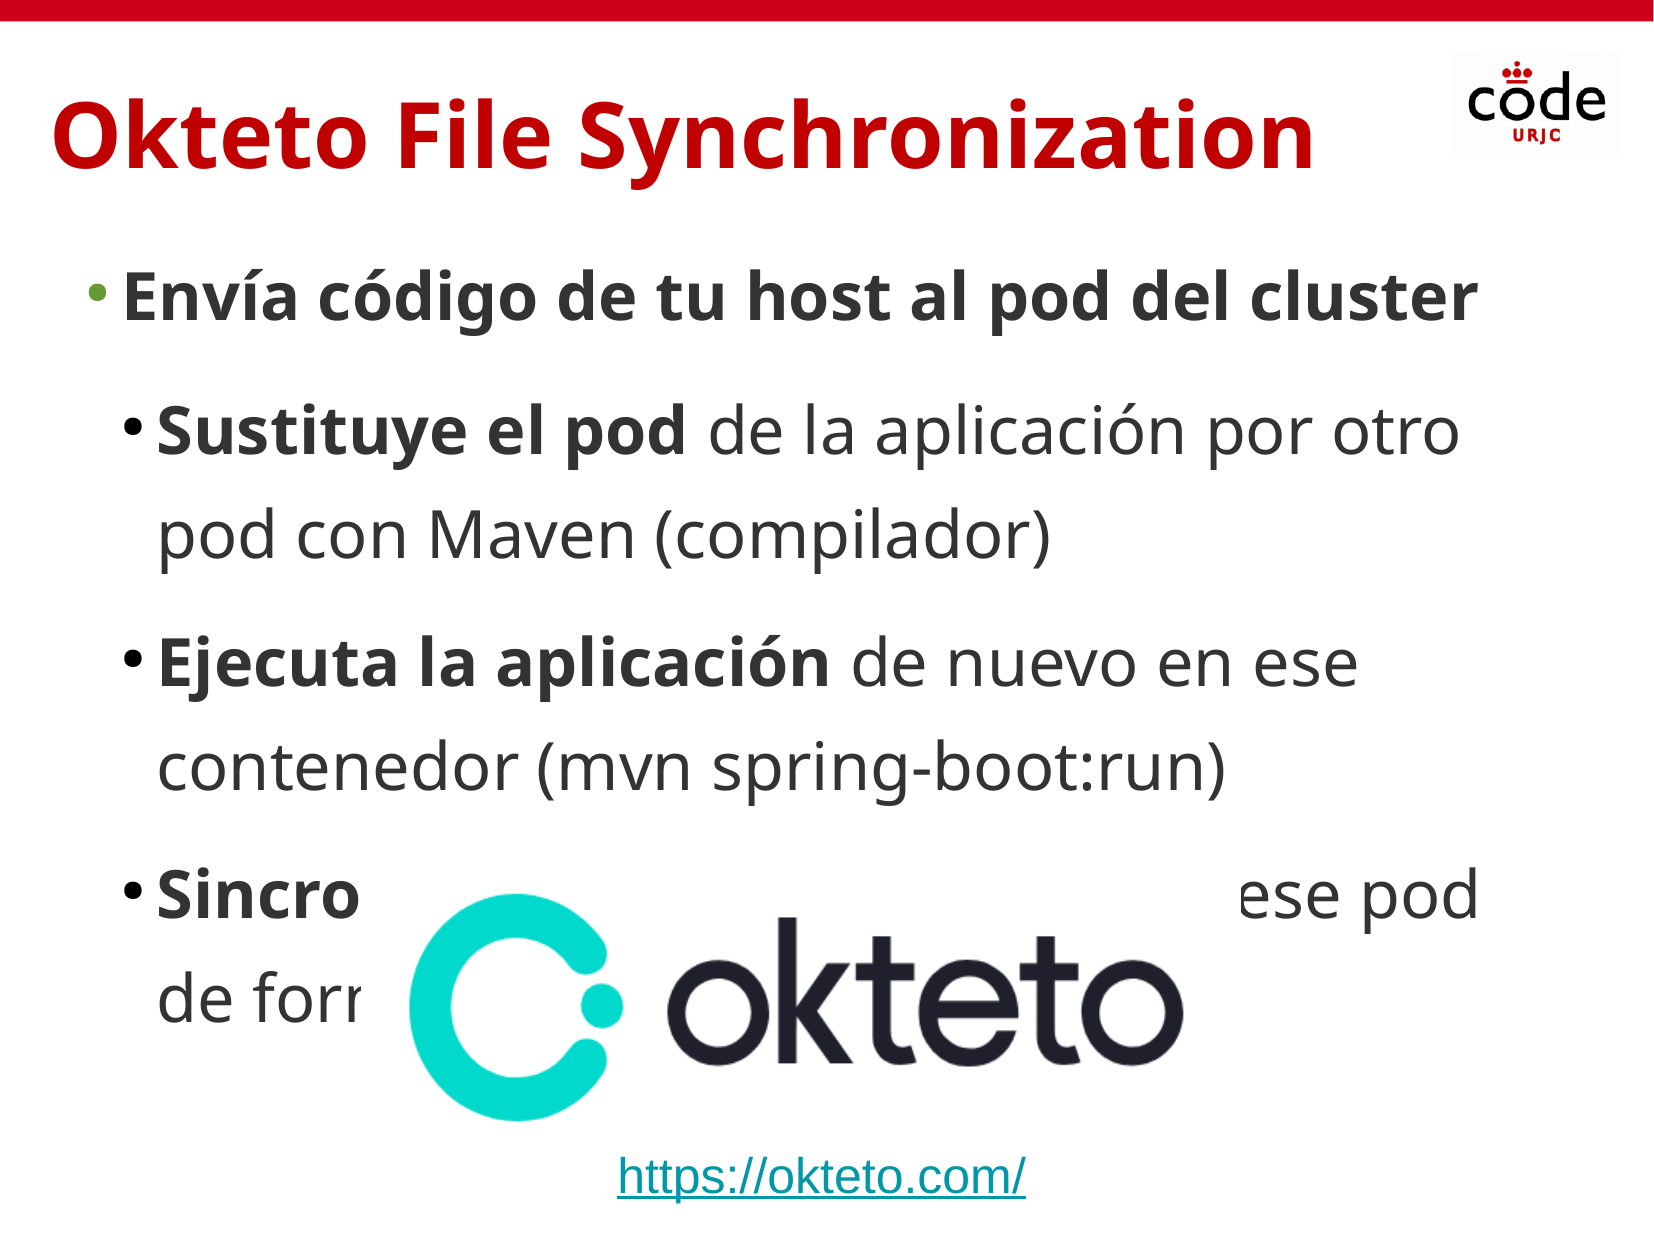

# Okteto File Synchronization
Envía código de tu host al pod del cluster
Sustituye el pod de la aplicación por otro pod con Maven (compilador)
Ejecuta la aplicación de nuevo en ese contenedor (mvn spring-boot:run)
Sincroniza los ficheros del host a ese pod de forma automática
https://okteto.com/